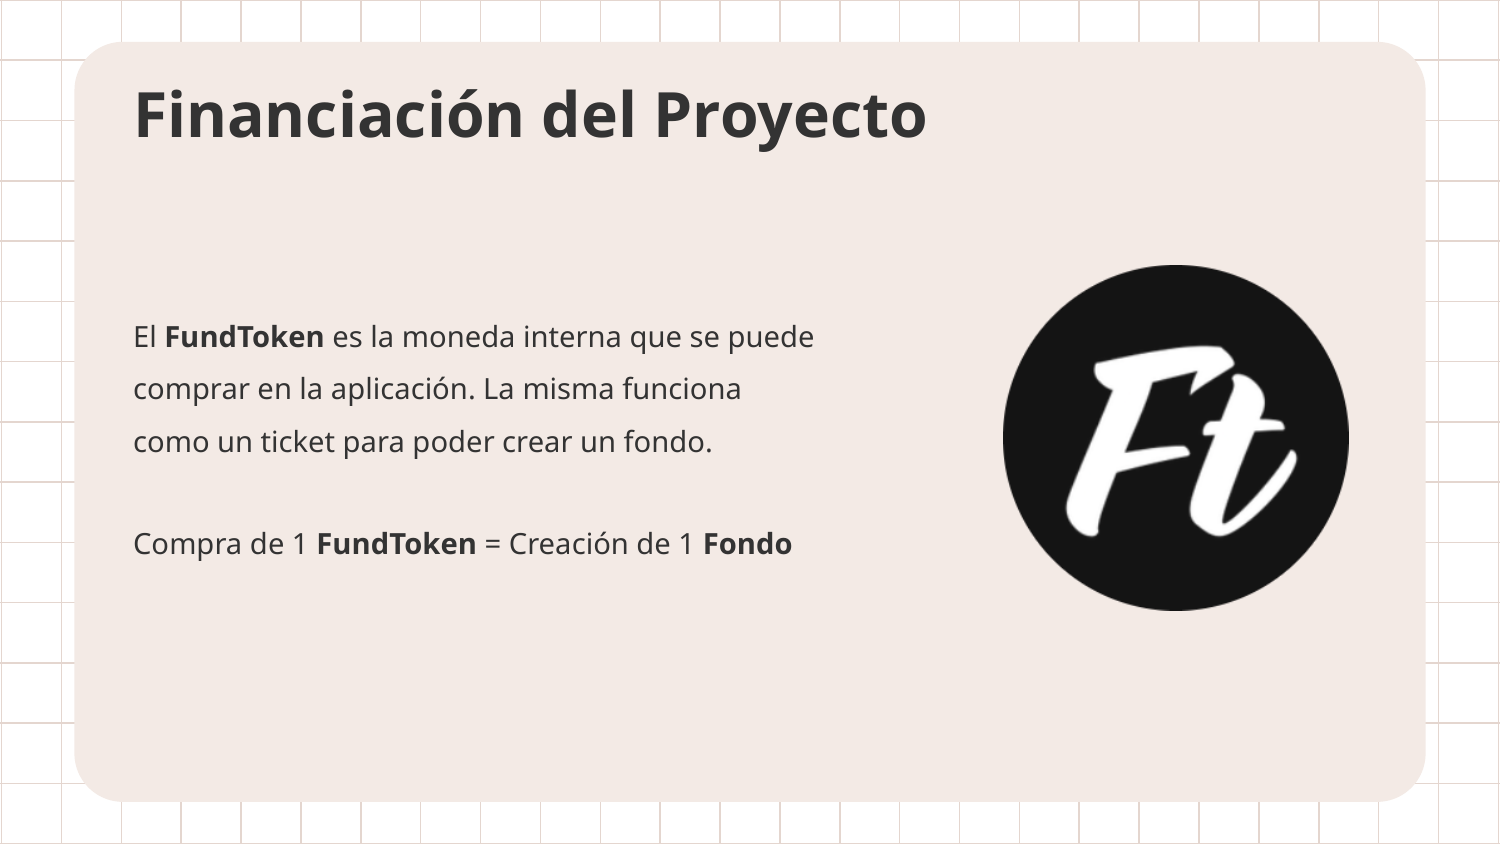

# Financiación del Proyecto
El FundToken es la moneda interna que se puede comprar en la aplicación. La misma funciona
como un ticket para poder crear un fondo.
Compra de 1 FundToken = Creación de 1 Fondo